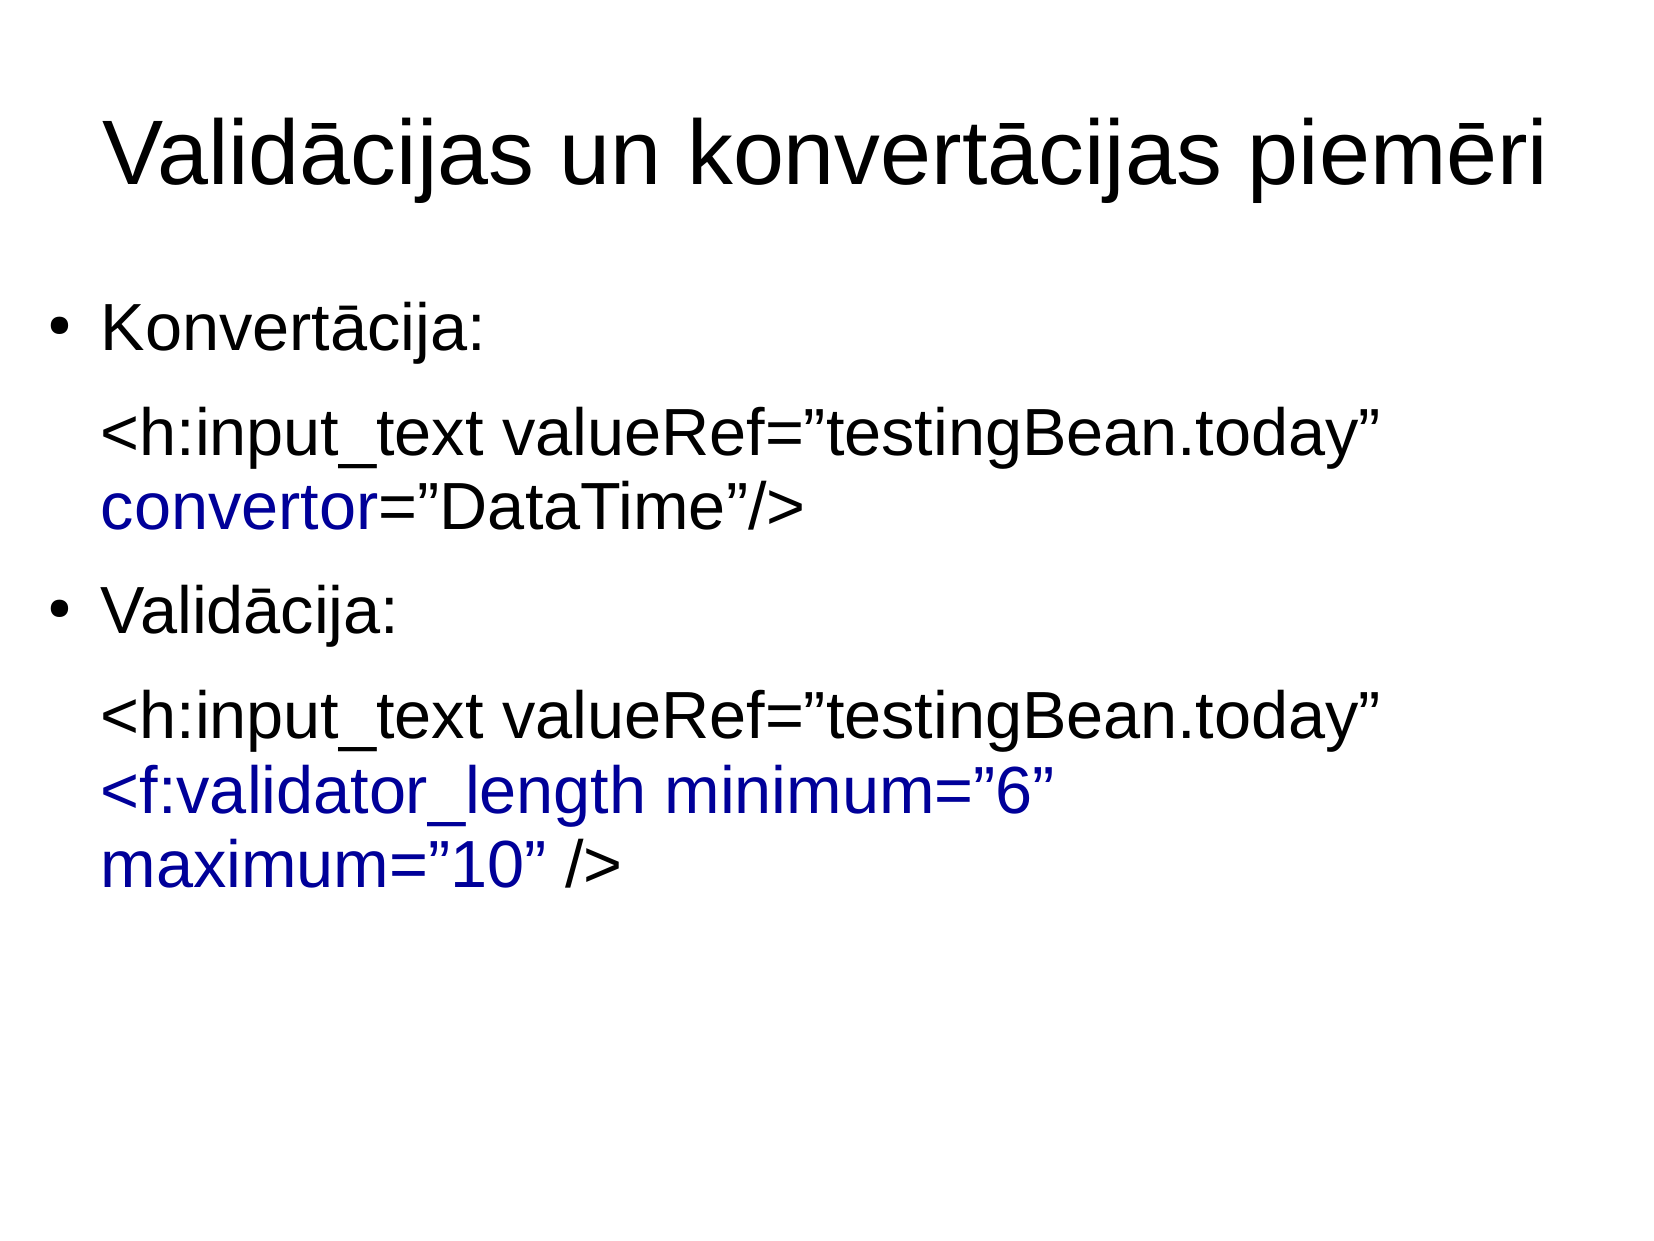

# Validācijas un konvertācijas piemēri
Konvertācija:
<h:input_text valueRef=”testingBean.today” convertor=”DataTime”/>
Validācija:
<h:input_text valueRef=”testingBean.today” <f:validator_length minimum=”6” maximum=”10” />